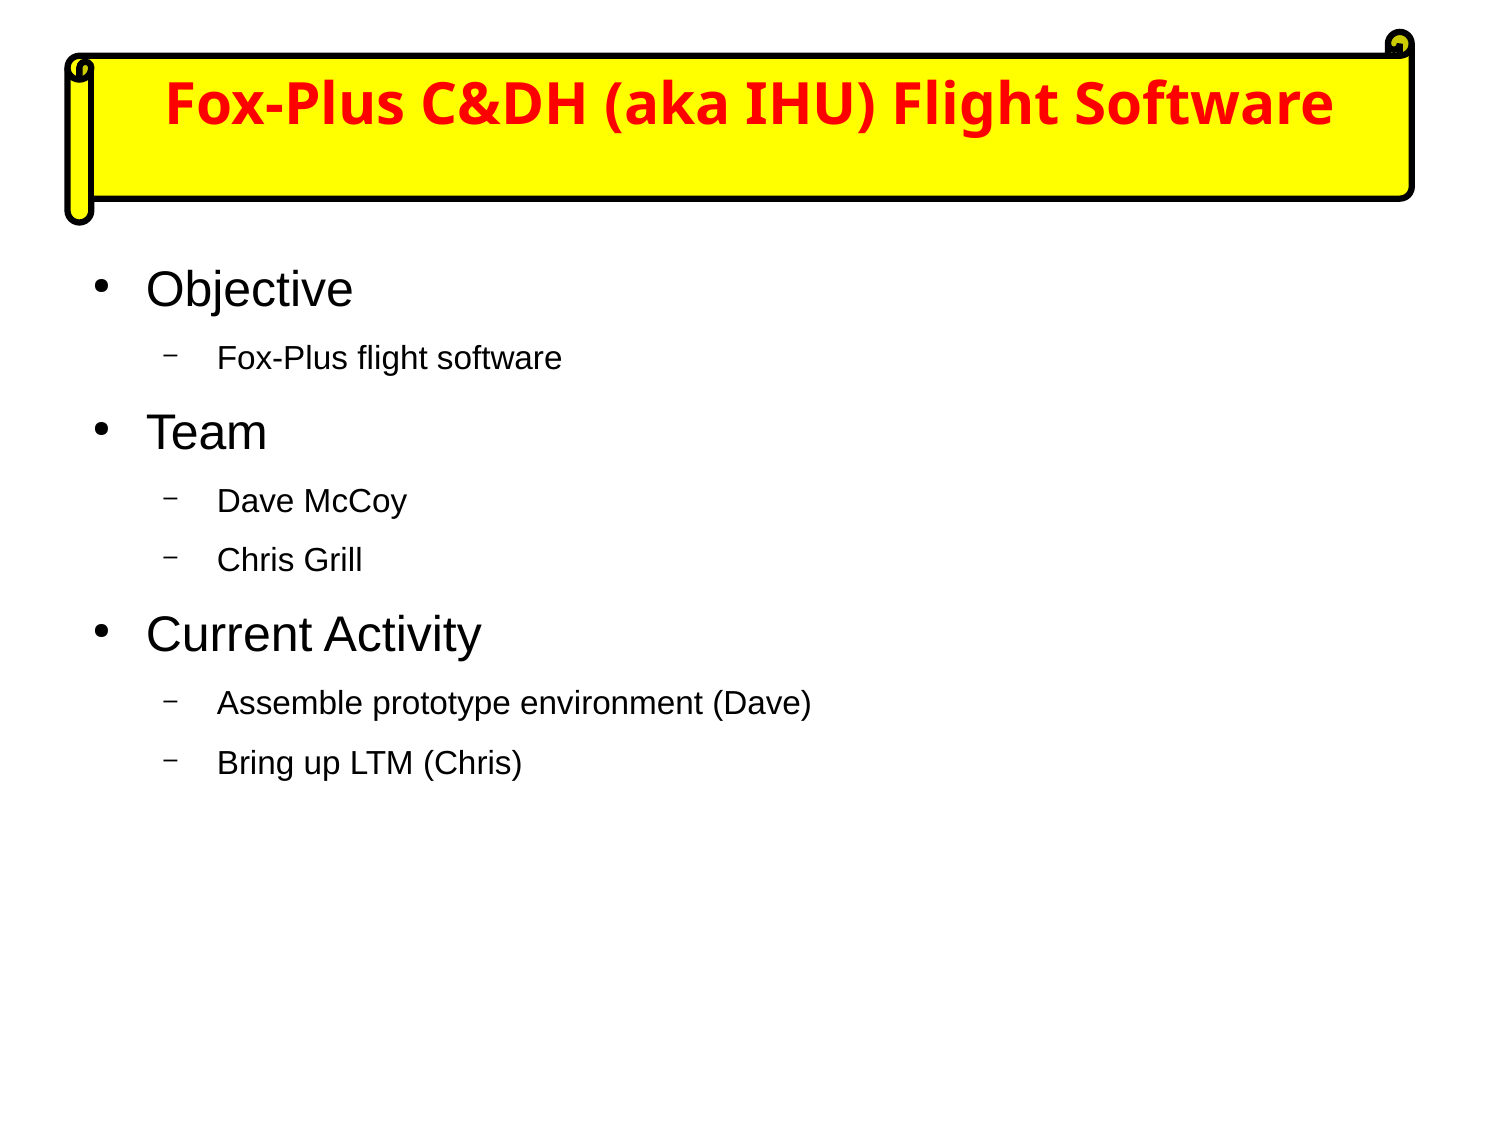

Fox-Plus C&DH (aka IHU) Flight Software
# Objective
Fox-Plus flight software
Team
Dave McCoy
Chris Grill
Current Activity
Assemble prototype environment (Dave)
Bring up LTM (Chris)